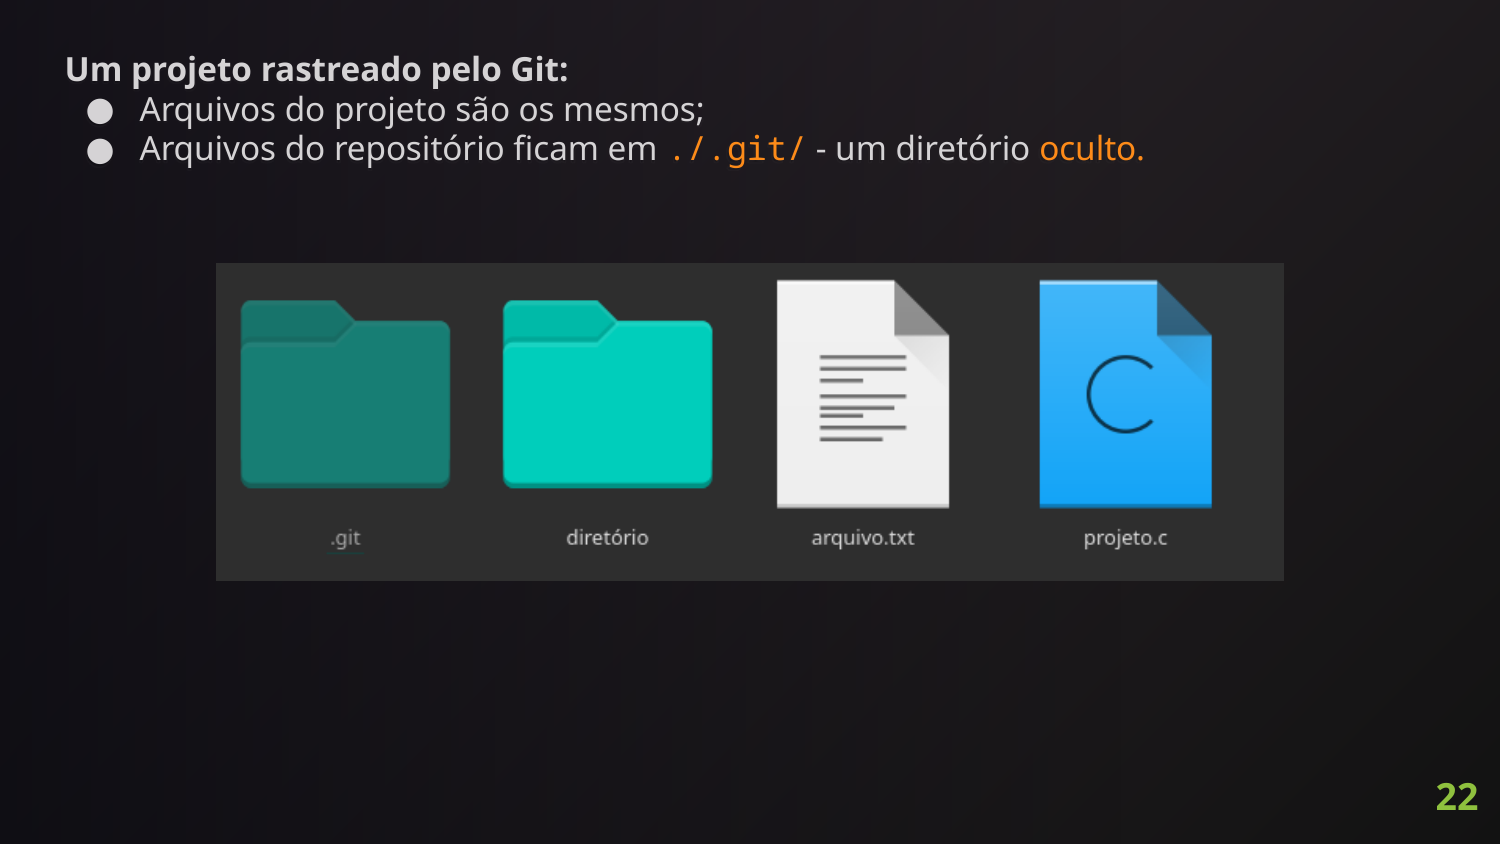

# Um projeto rastreado pelo Git:
Arquivos do projeto são os mesmos;
Arquivos do repositório ficam em ./.git/ - um diretório oculto.